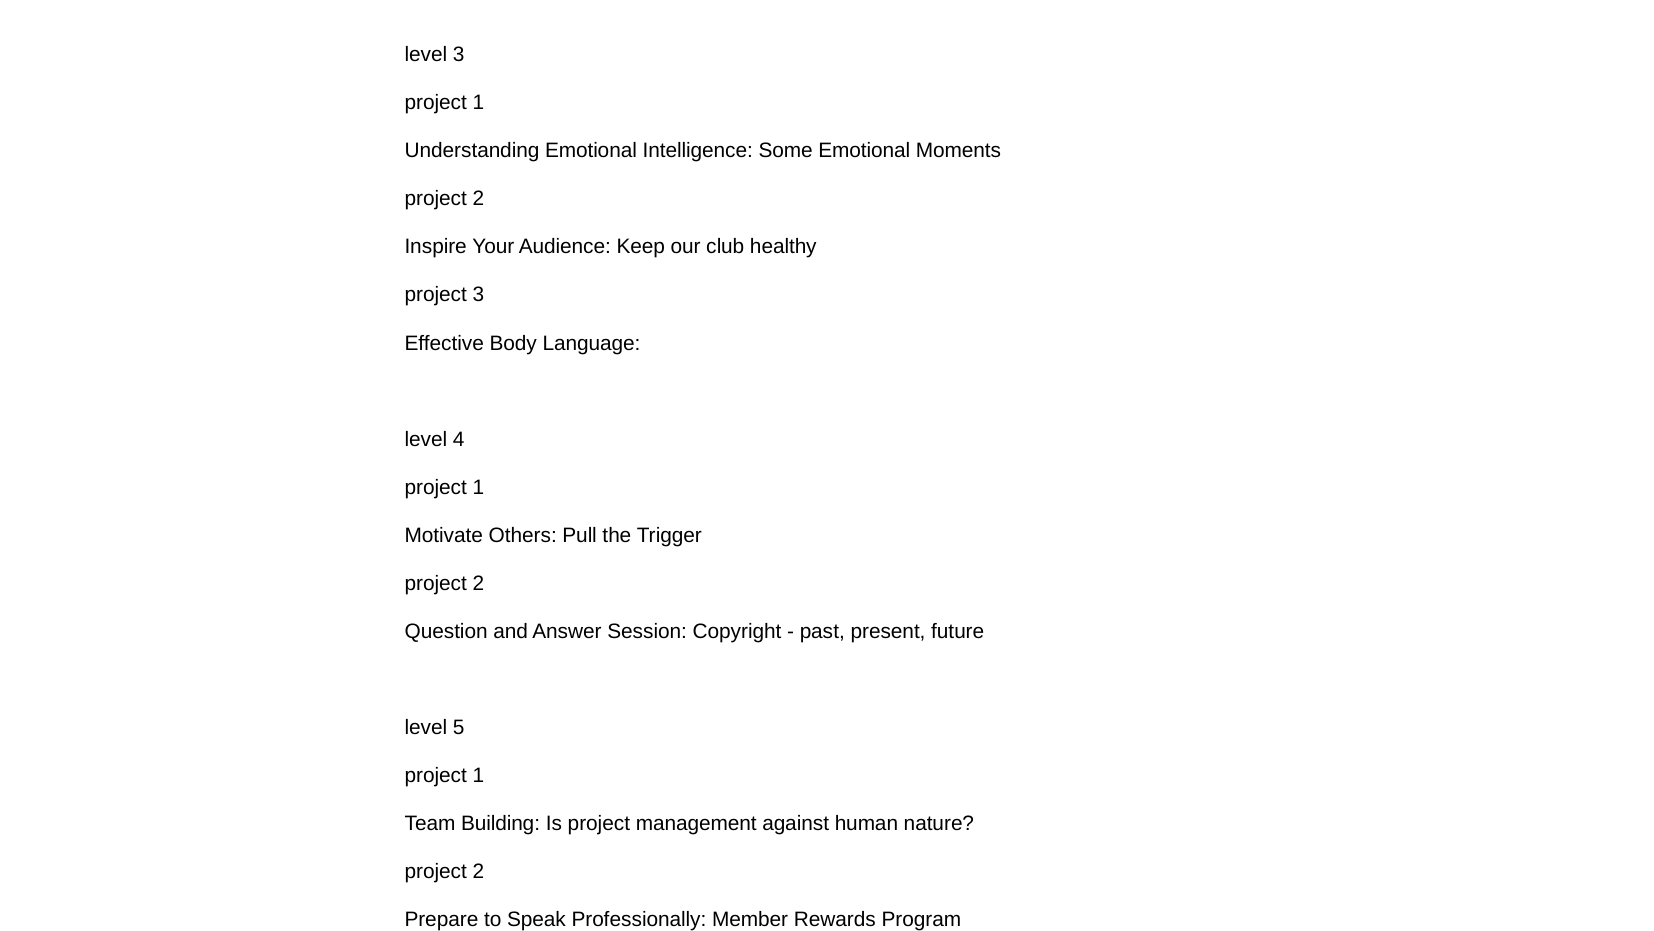

level 3
project 1
Understanding Emotional Intelligence: Some Emotional Moments
project 2
Inspire Your Audience: Keep our club healthy
project 3
Effective Body Language:
level 4
project 1
Motivate Others: Pull the Trigger
project 2
Question and Answer Session: Copyright - past, present, future
level 5
project 1
Team Building: Is project management against human nature?
project 2
Prepare to Speak Professionally: Member Rewards Program